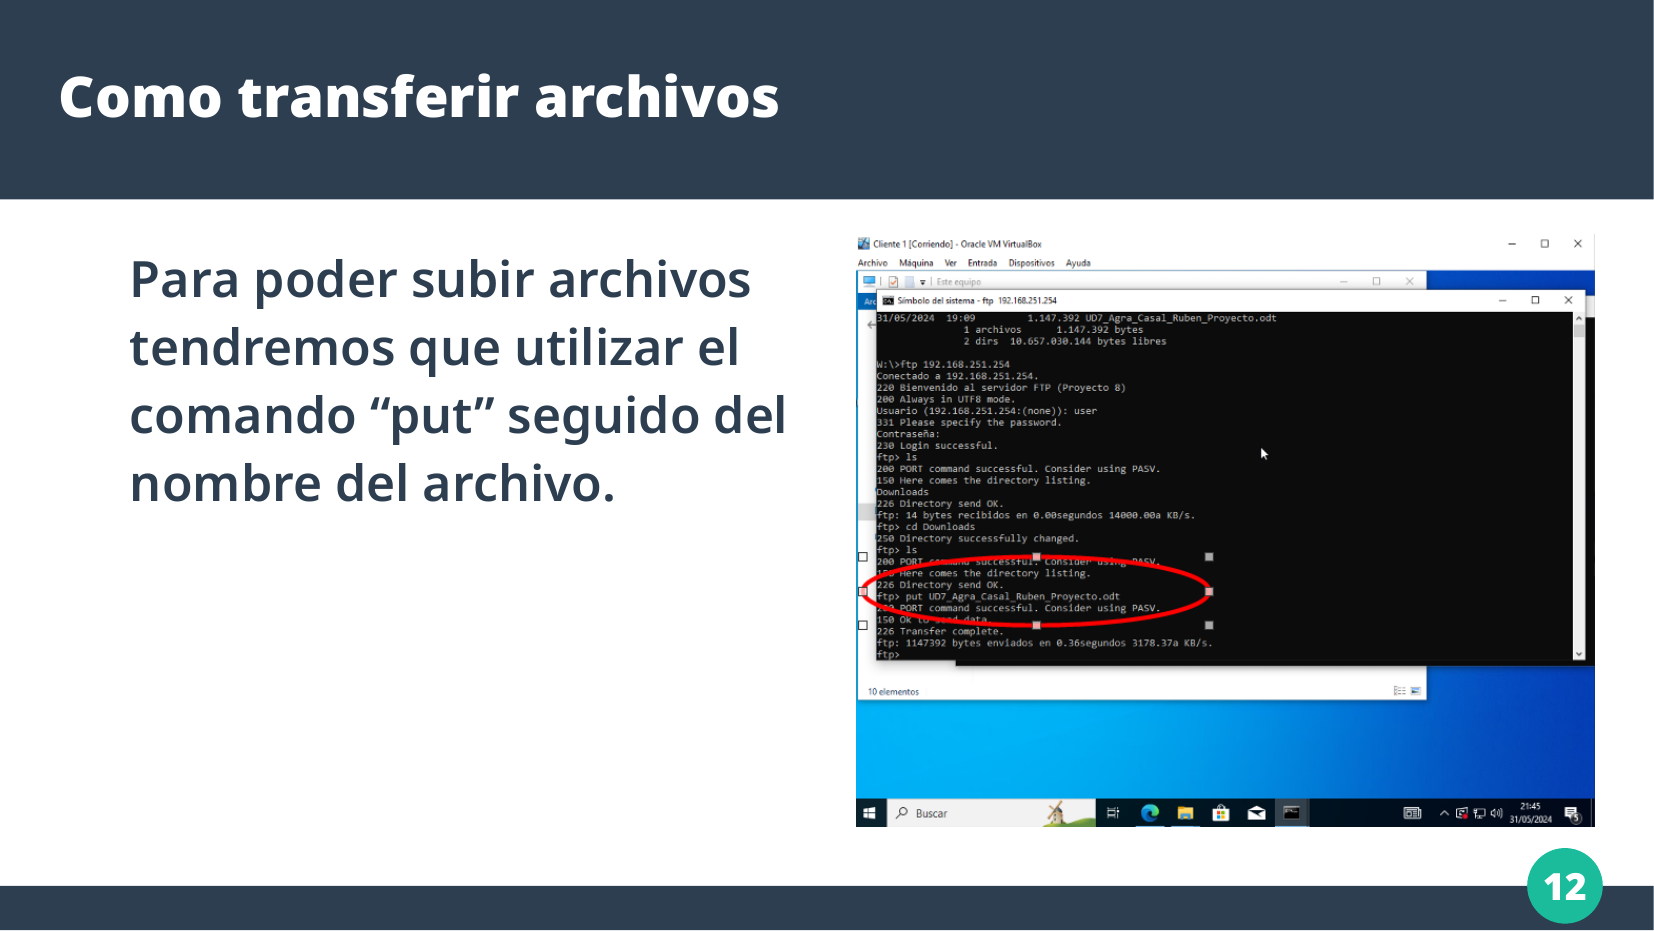

# Como transferir archivos
Para poder subir archivos tendremos que utilizar el comando “put” seguido del nombre del archivo.